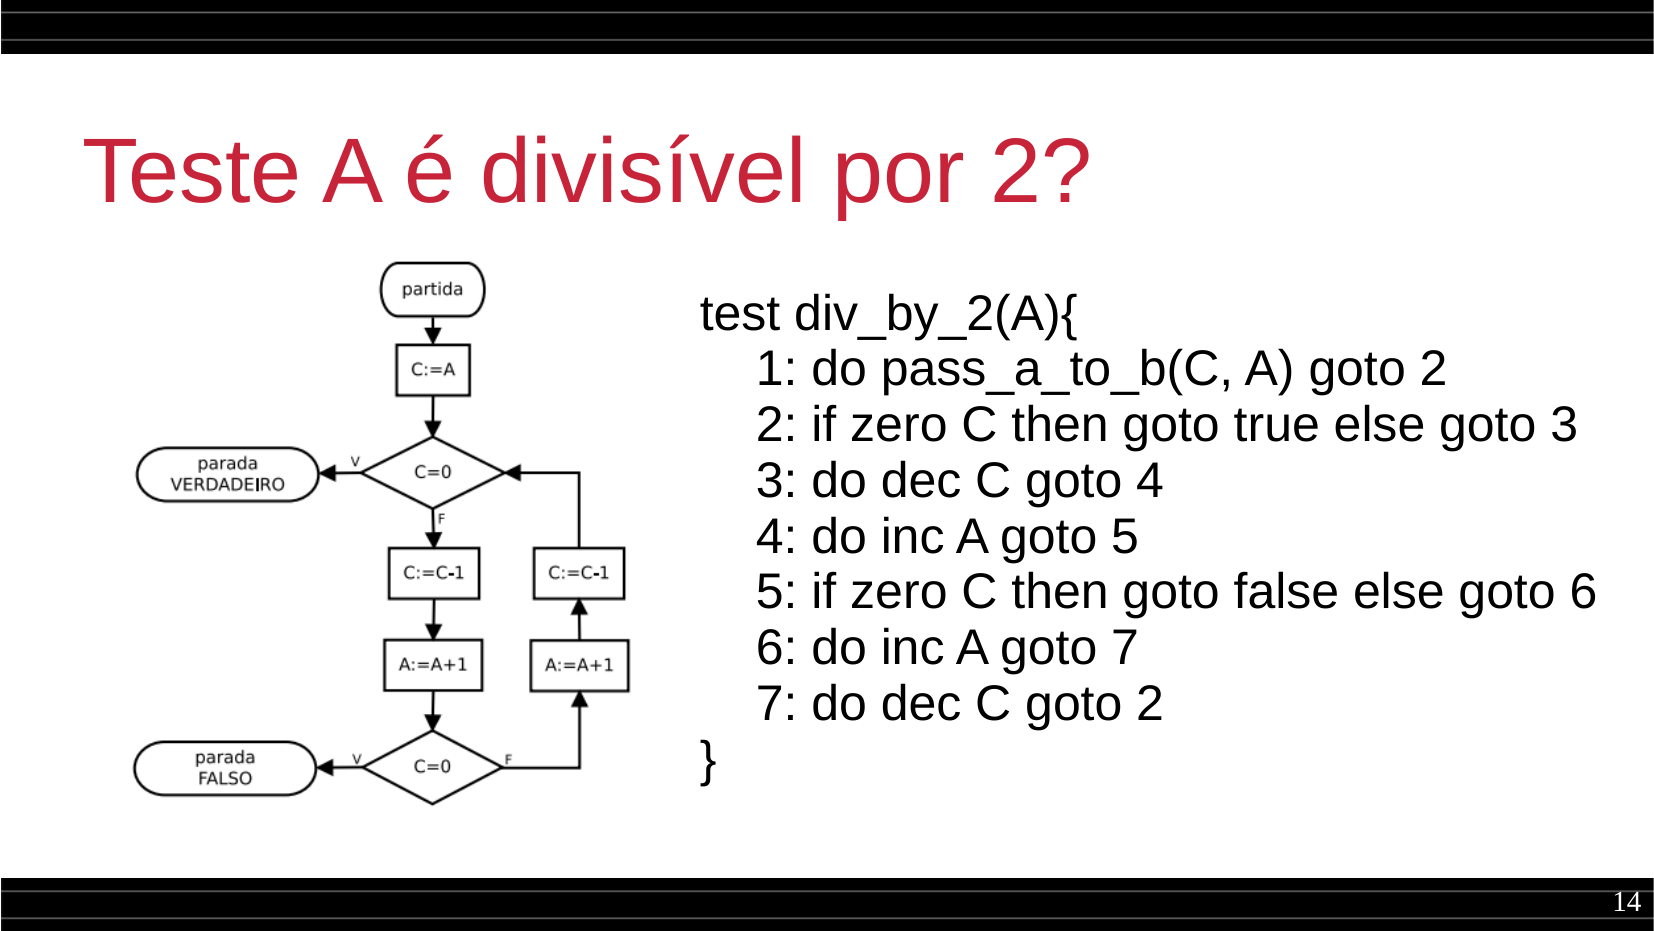

# Teste A é divisível por 2?
test div_by_2(A){
 1: do pass_a_to_b(C, A) goto 2
 2: if zero C then goto true else goto 3
 3: do dec C goto 4
 4: do inc A goto 5
 5: if zero C then goto false else goto 6
 6: do inc A goto 7
 7: do dec C goto 2
}